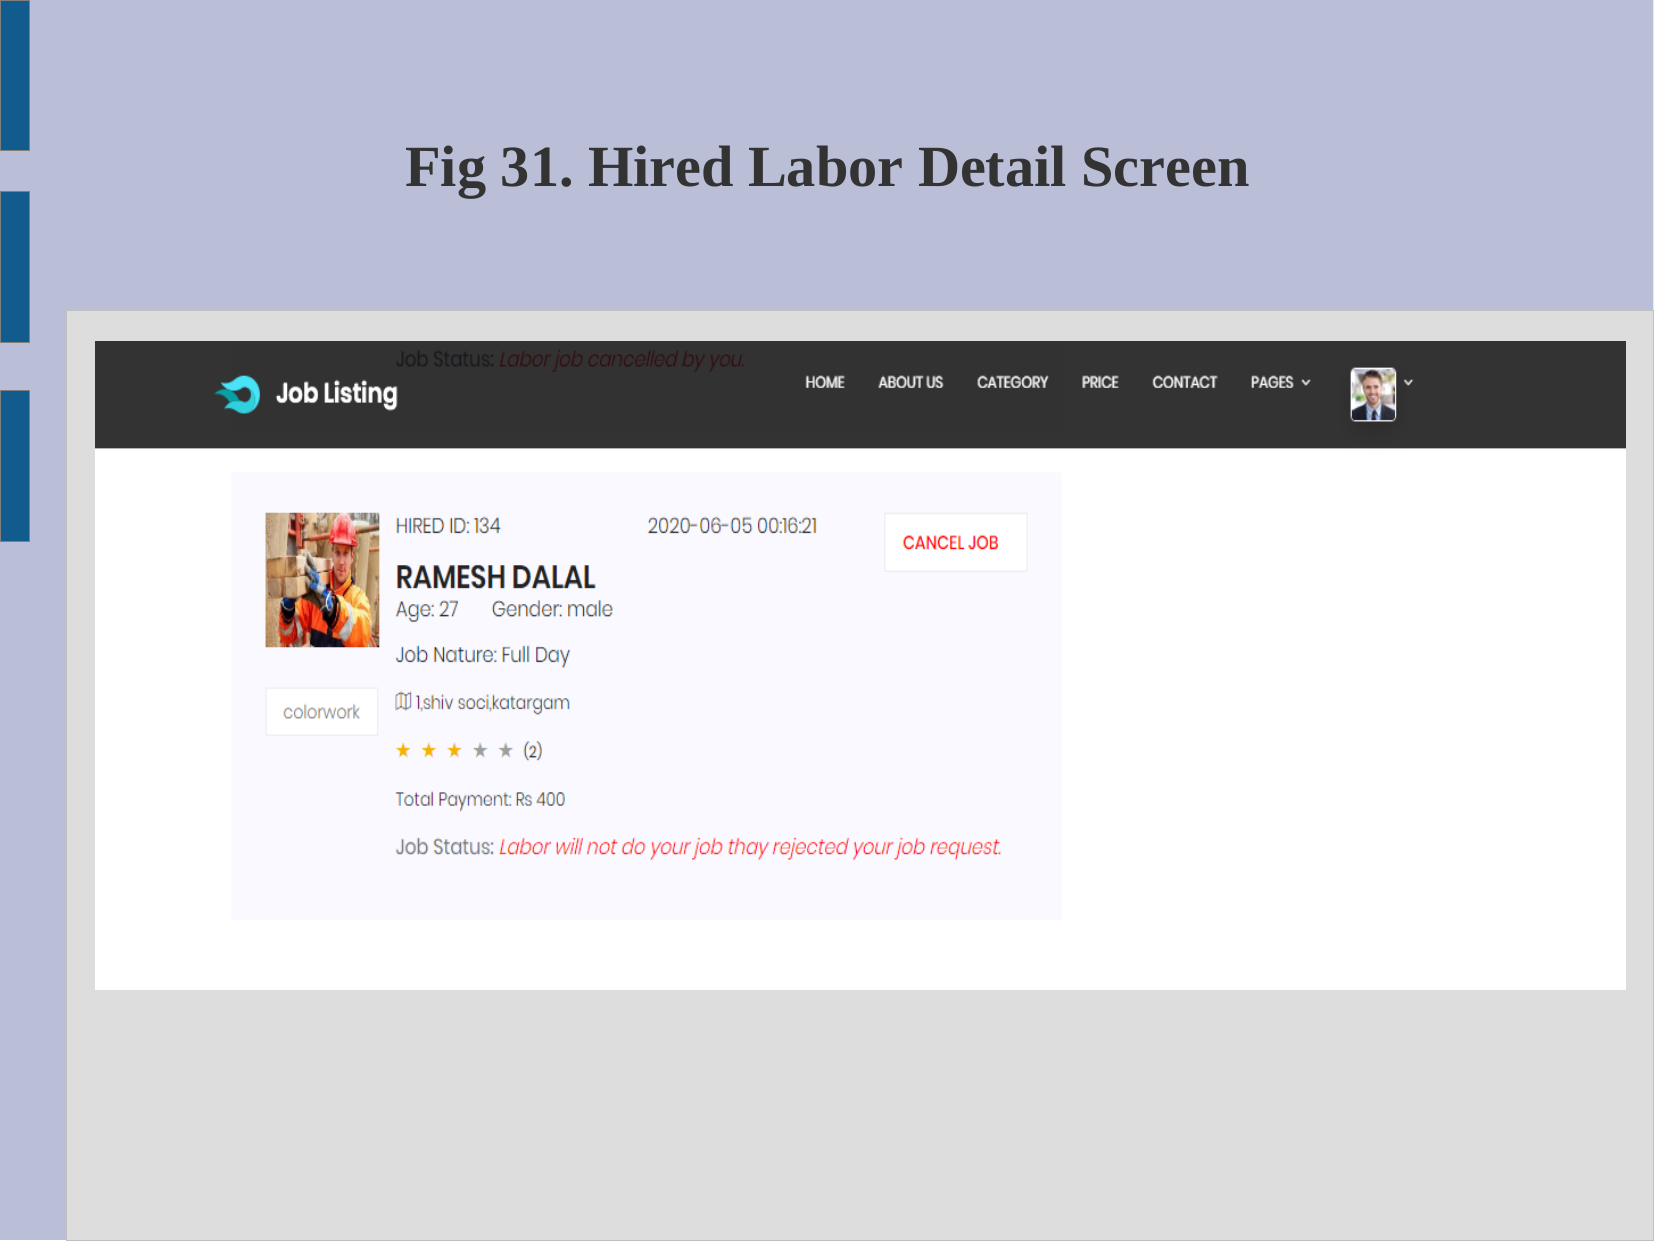

# Fig 31. Hired Labor Detail Screen